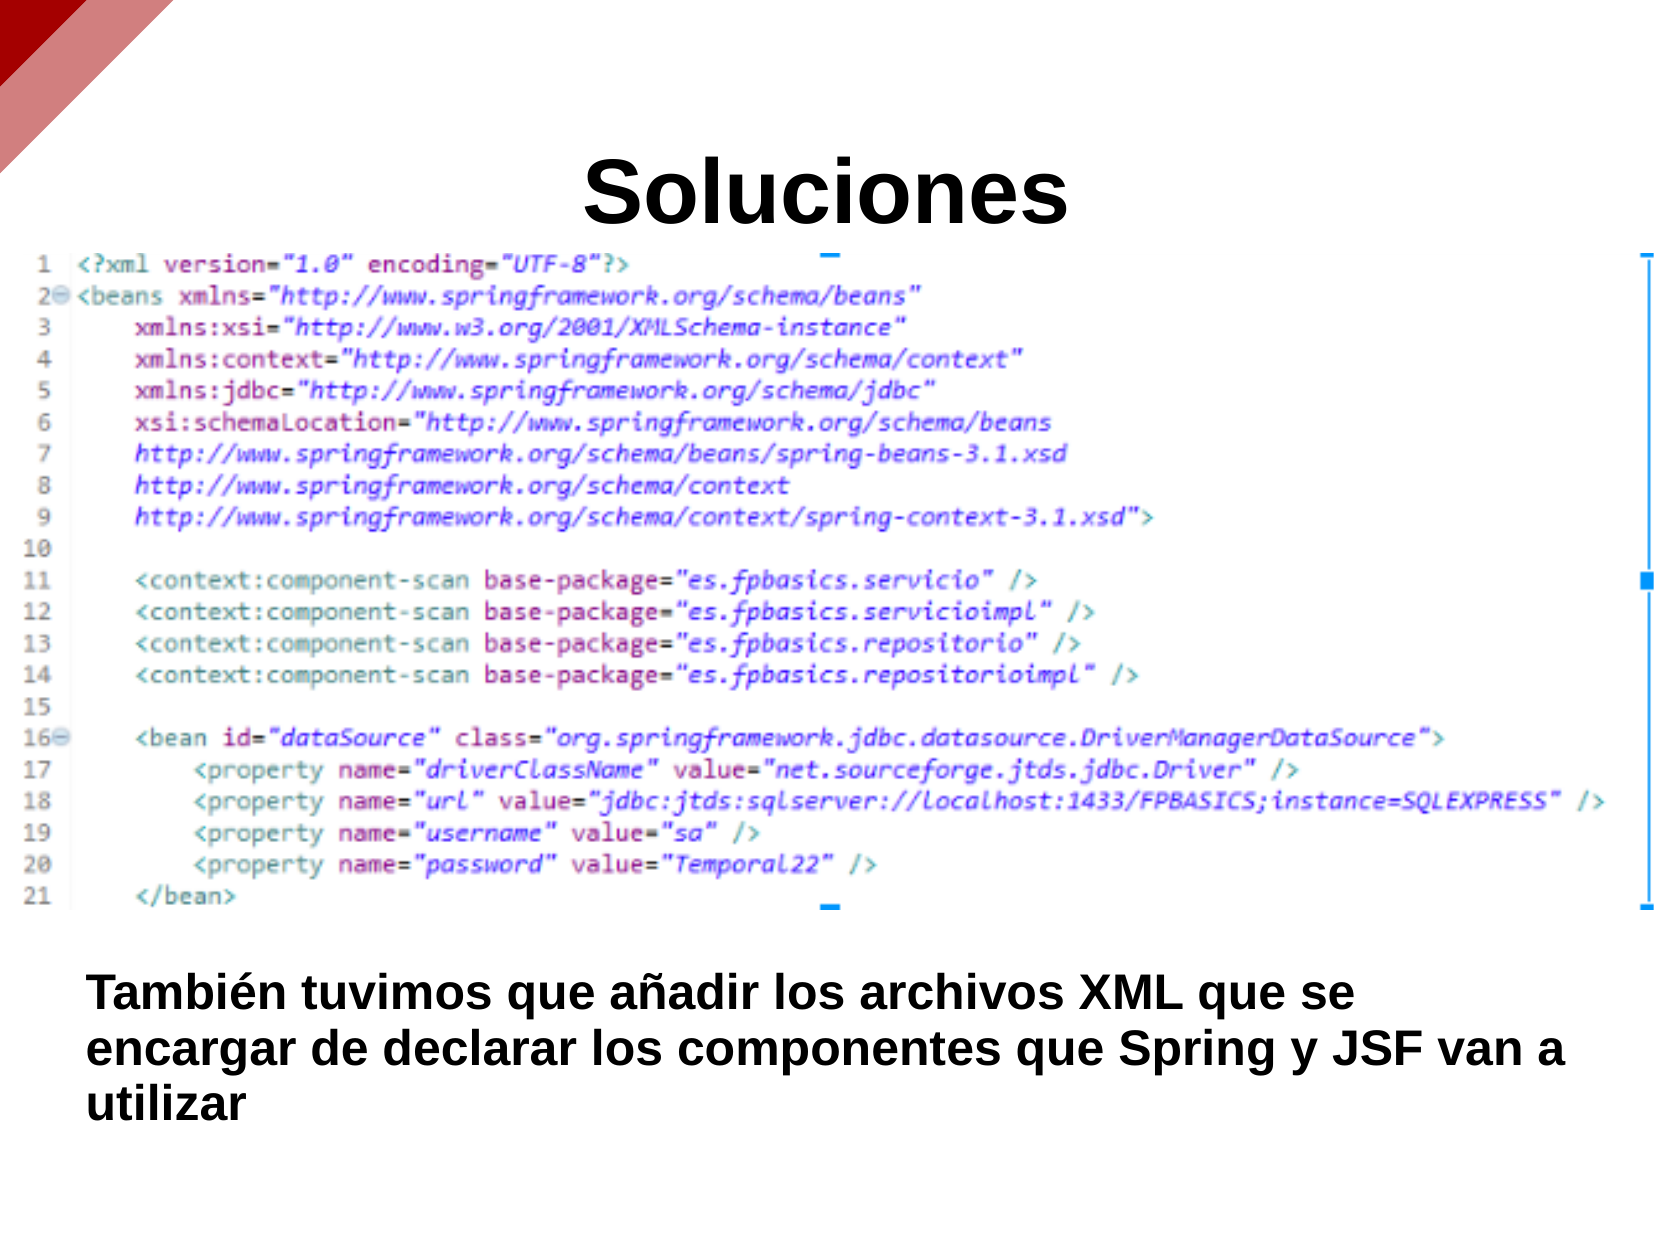

# Soluciones
También tuvimos que añadir los archivos XML que se encargar de declarar los componentes que Spring y JSF van a utilizar